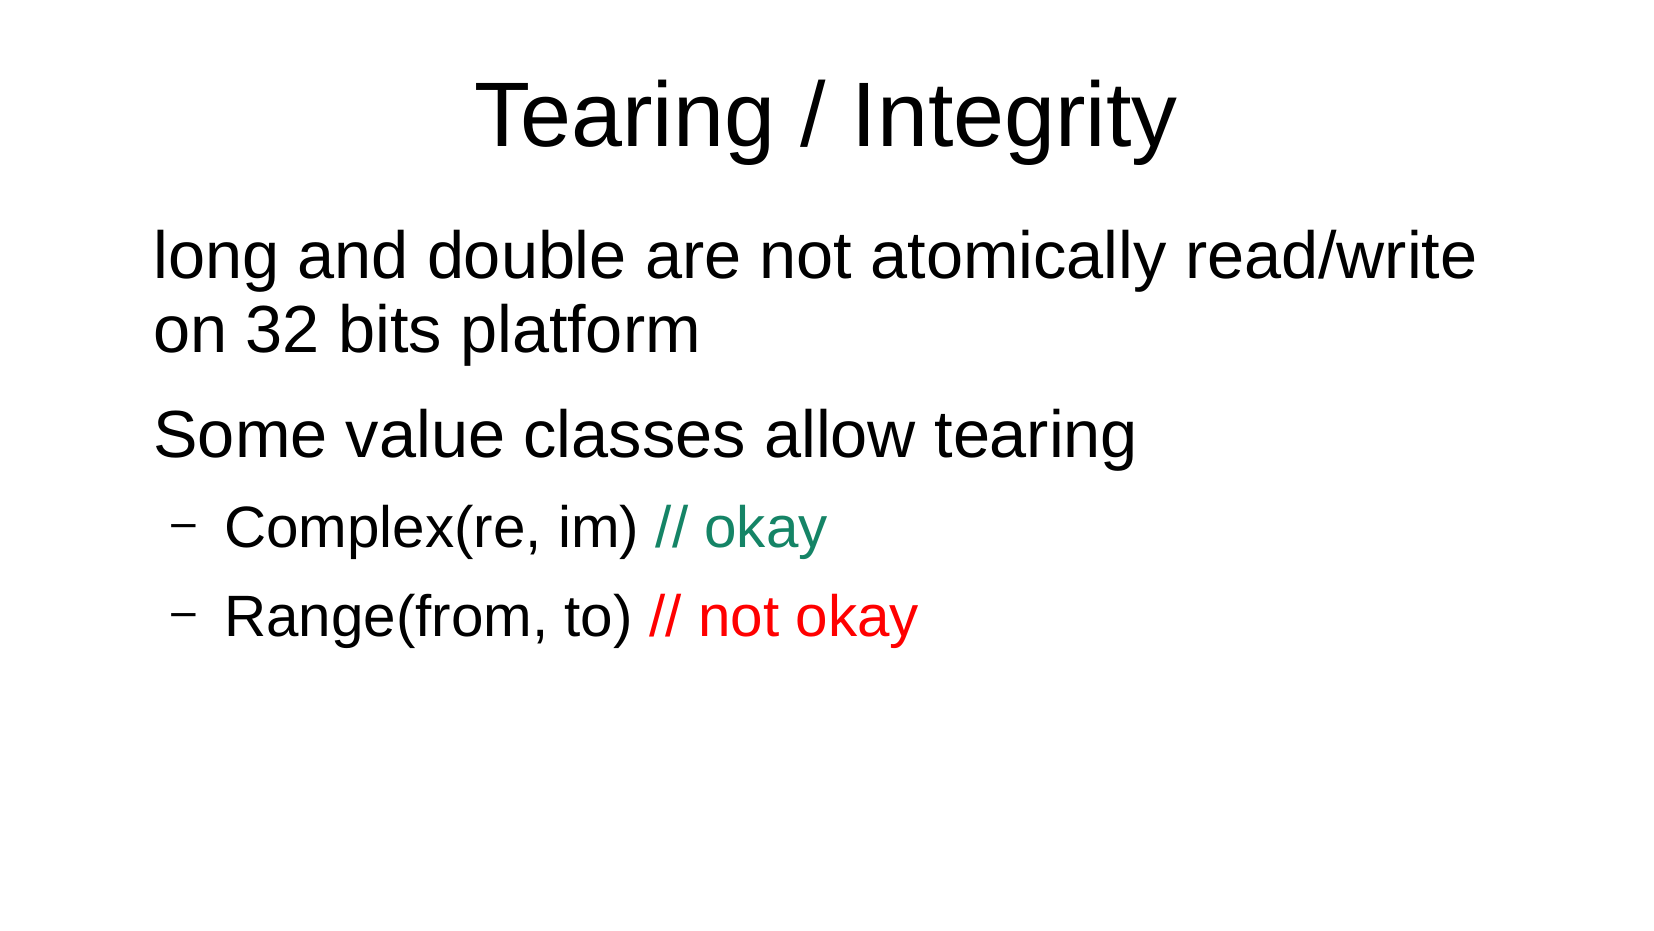

# Tearing / Integrity
long and double are not atomically read/write on 32 bits platform
Some value classes allow tearing
Complex(re, im) // okay
Range(from, to) // not okay